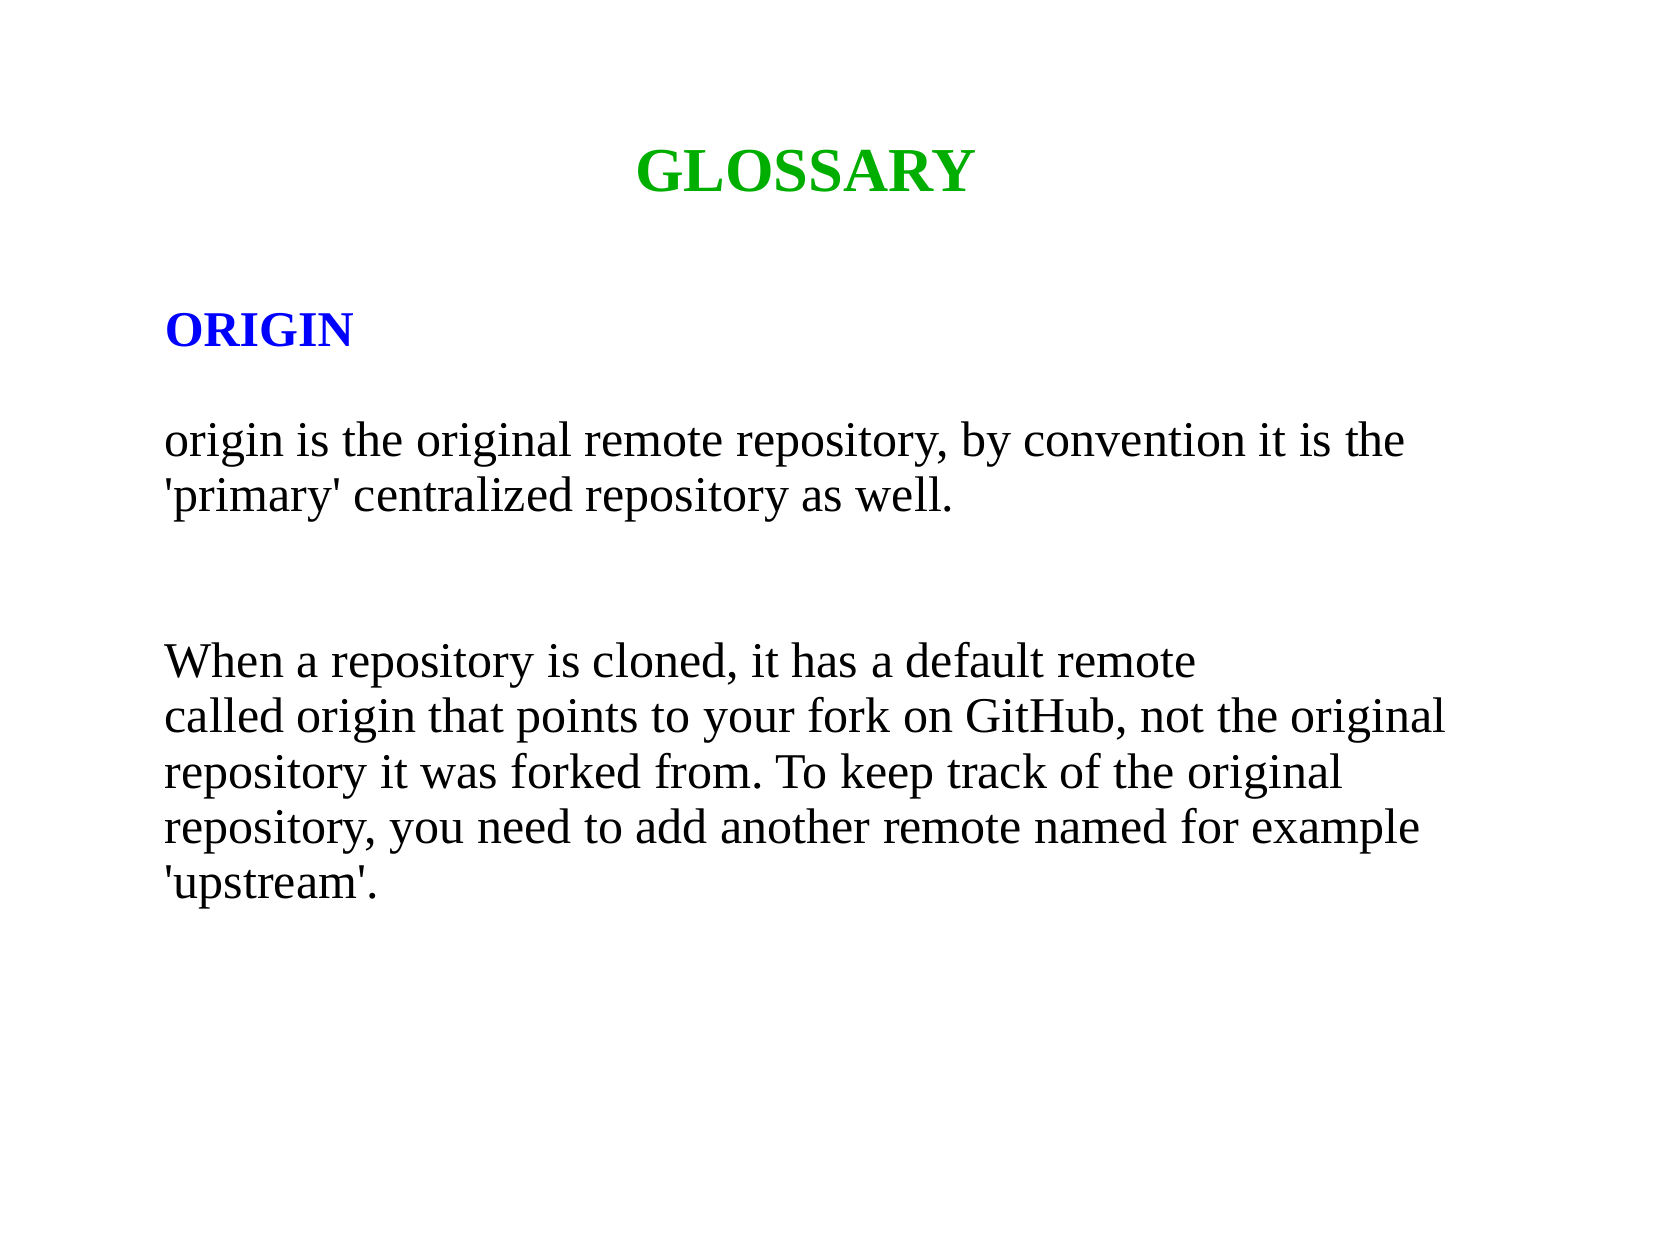

GLOSSARY
ORIGIN
origin is the original remote repository, by convention it is the 'primary' centralized repository as well.
When a repository is cloned, it has a default remote called origin that points to your fork on GitHub, not the original repository it was forked from. To keep track of the original repository, you need to add another remote named for example 'upstream'.